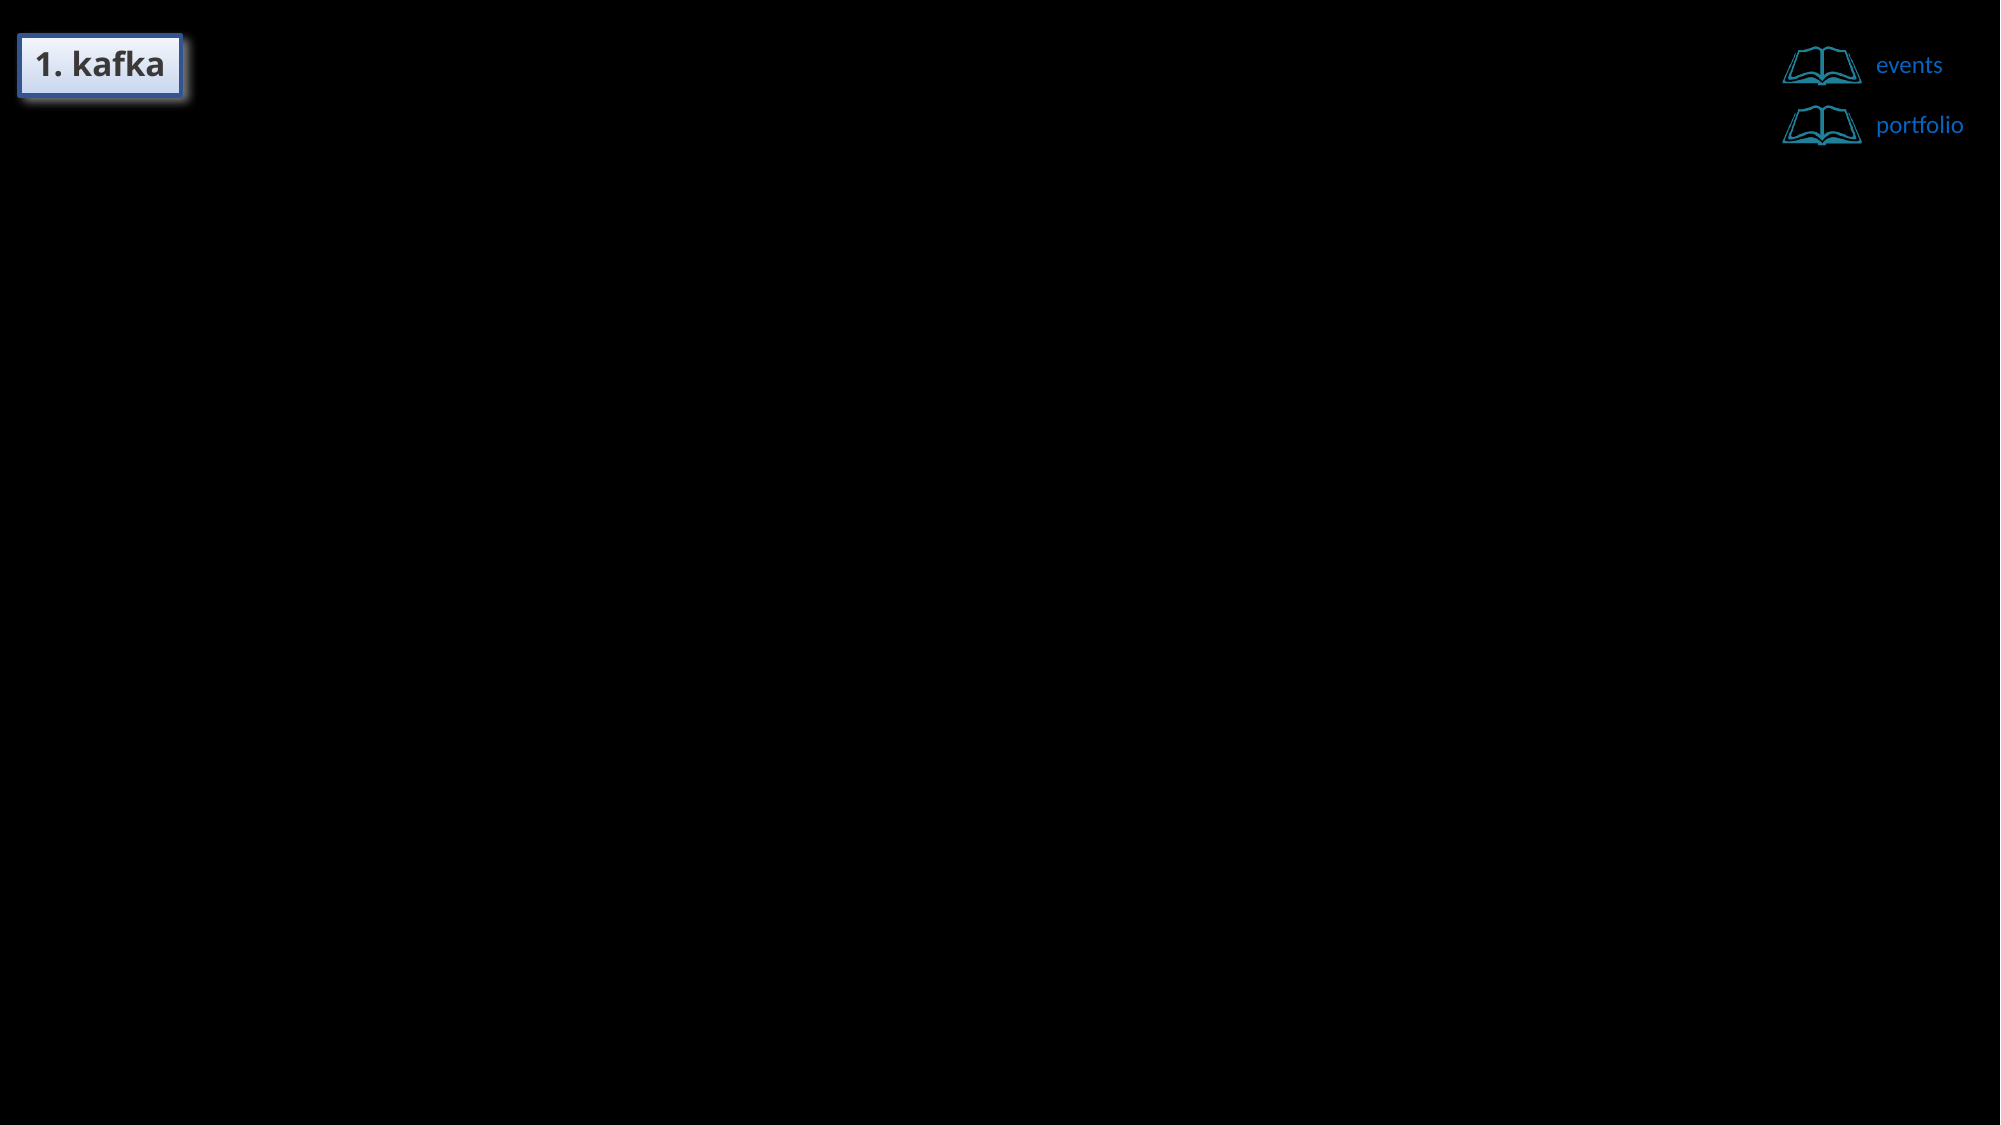

# 1. kafka
1. kafka
events
portfolio